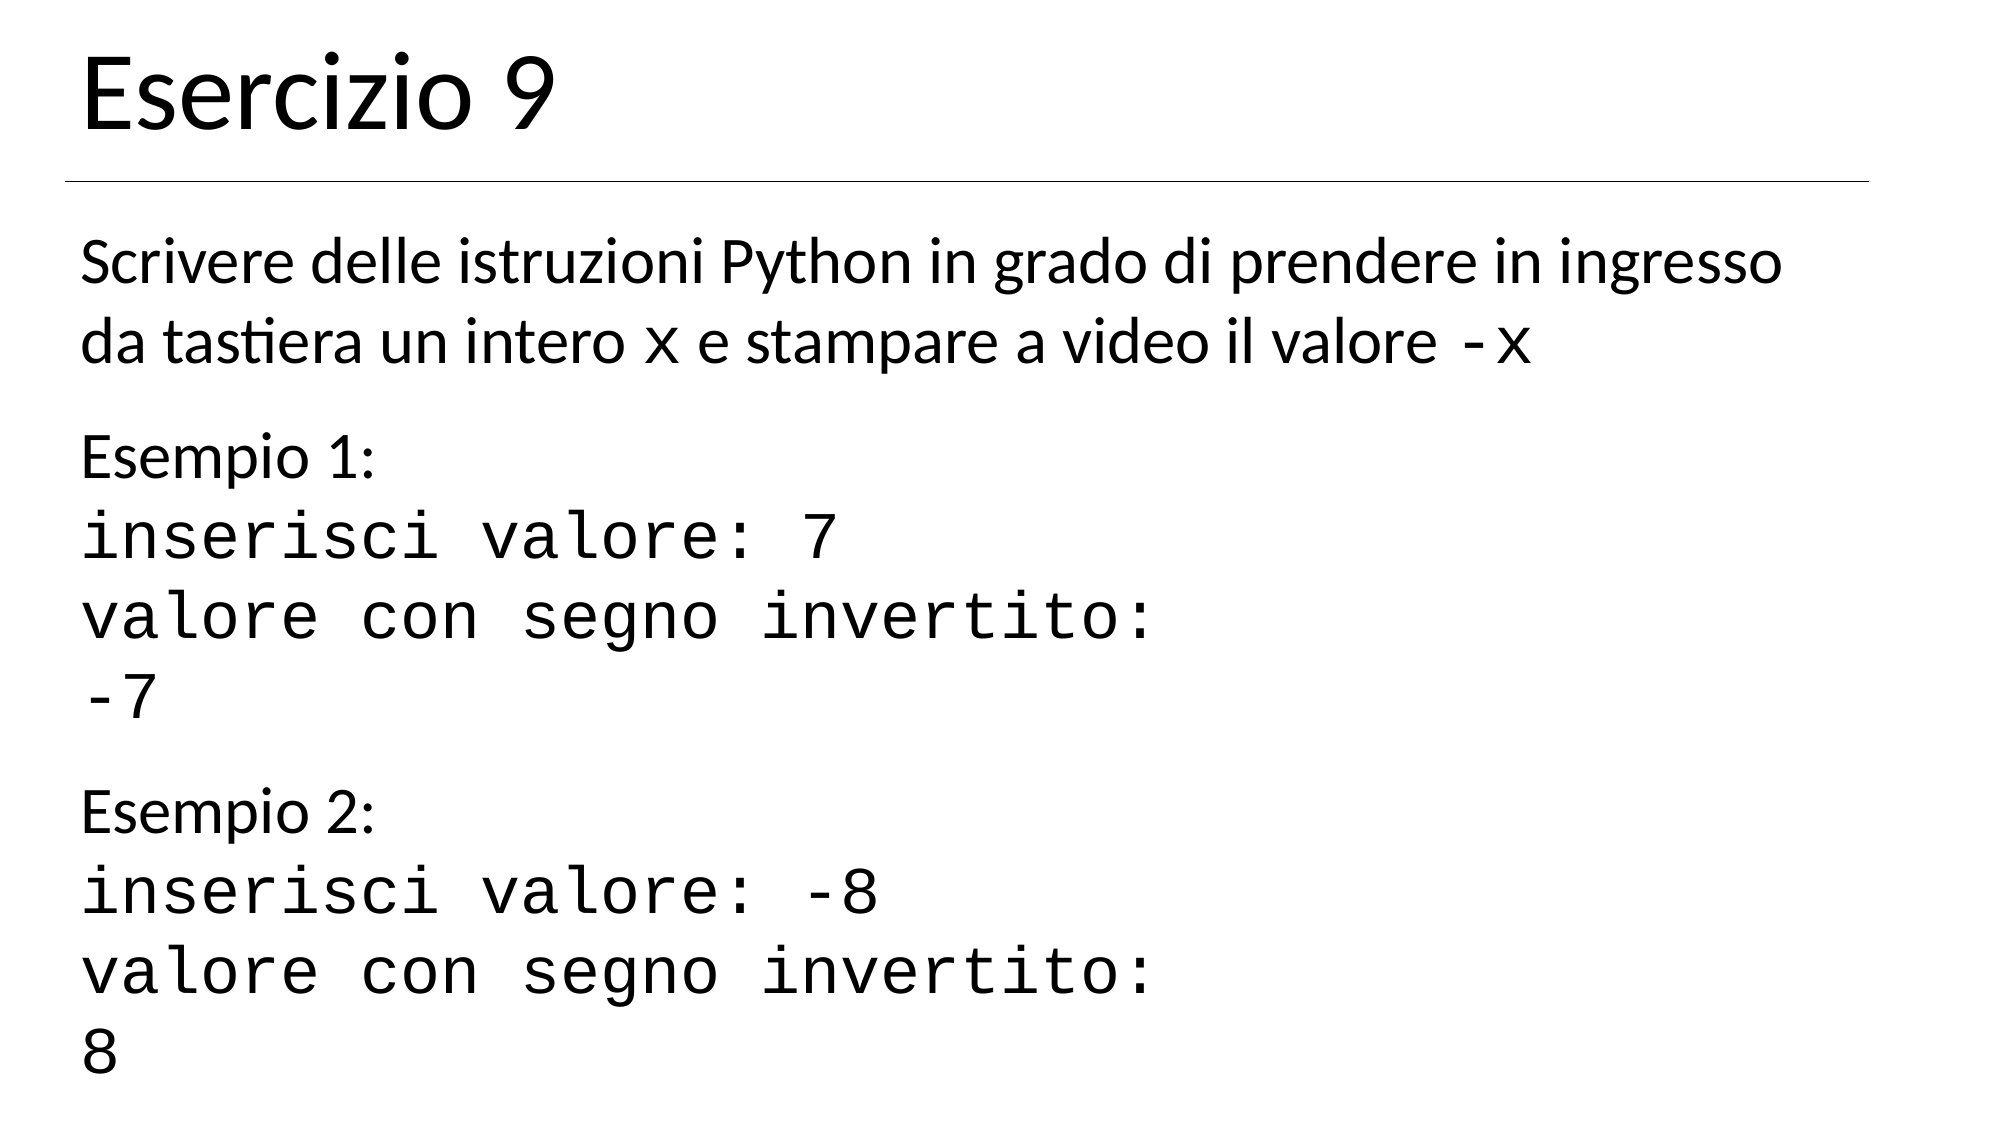

Esercizio 9
Scrivere delle istruzioni Python in grado di prendere in ingresso da tastiera un intero x e stampare a video il valore -x
Esempio 1:
inserisci valore: 7
valore con segno invertito:
-7
Esempio 2:
inserisci valore: -8
valore con segno invertito:
8